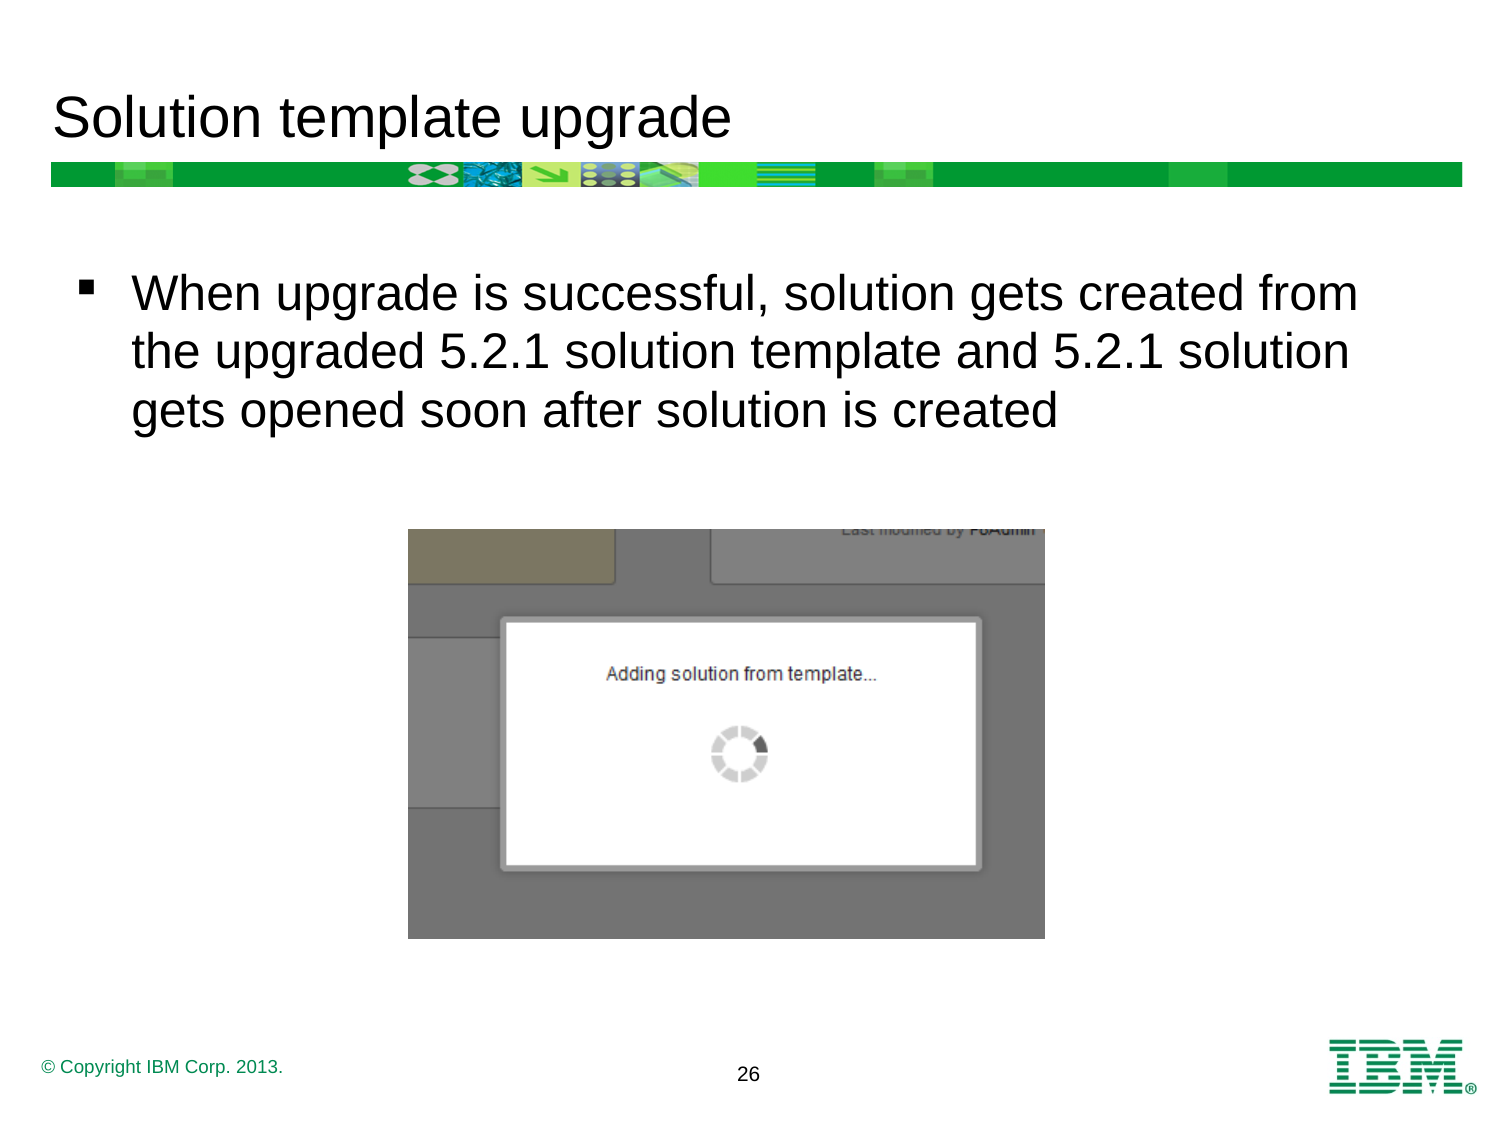

# Solution template upgrade
When upgrade is successful, solution gets created from the upgraded 5.2.1 solution template and 5.2.1 solution gets opened soon after solution is created
26